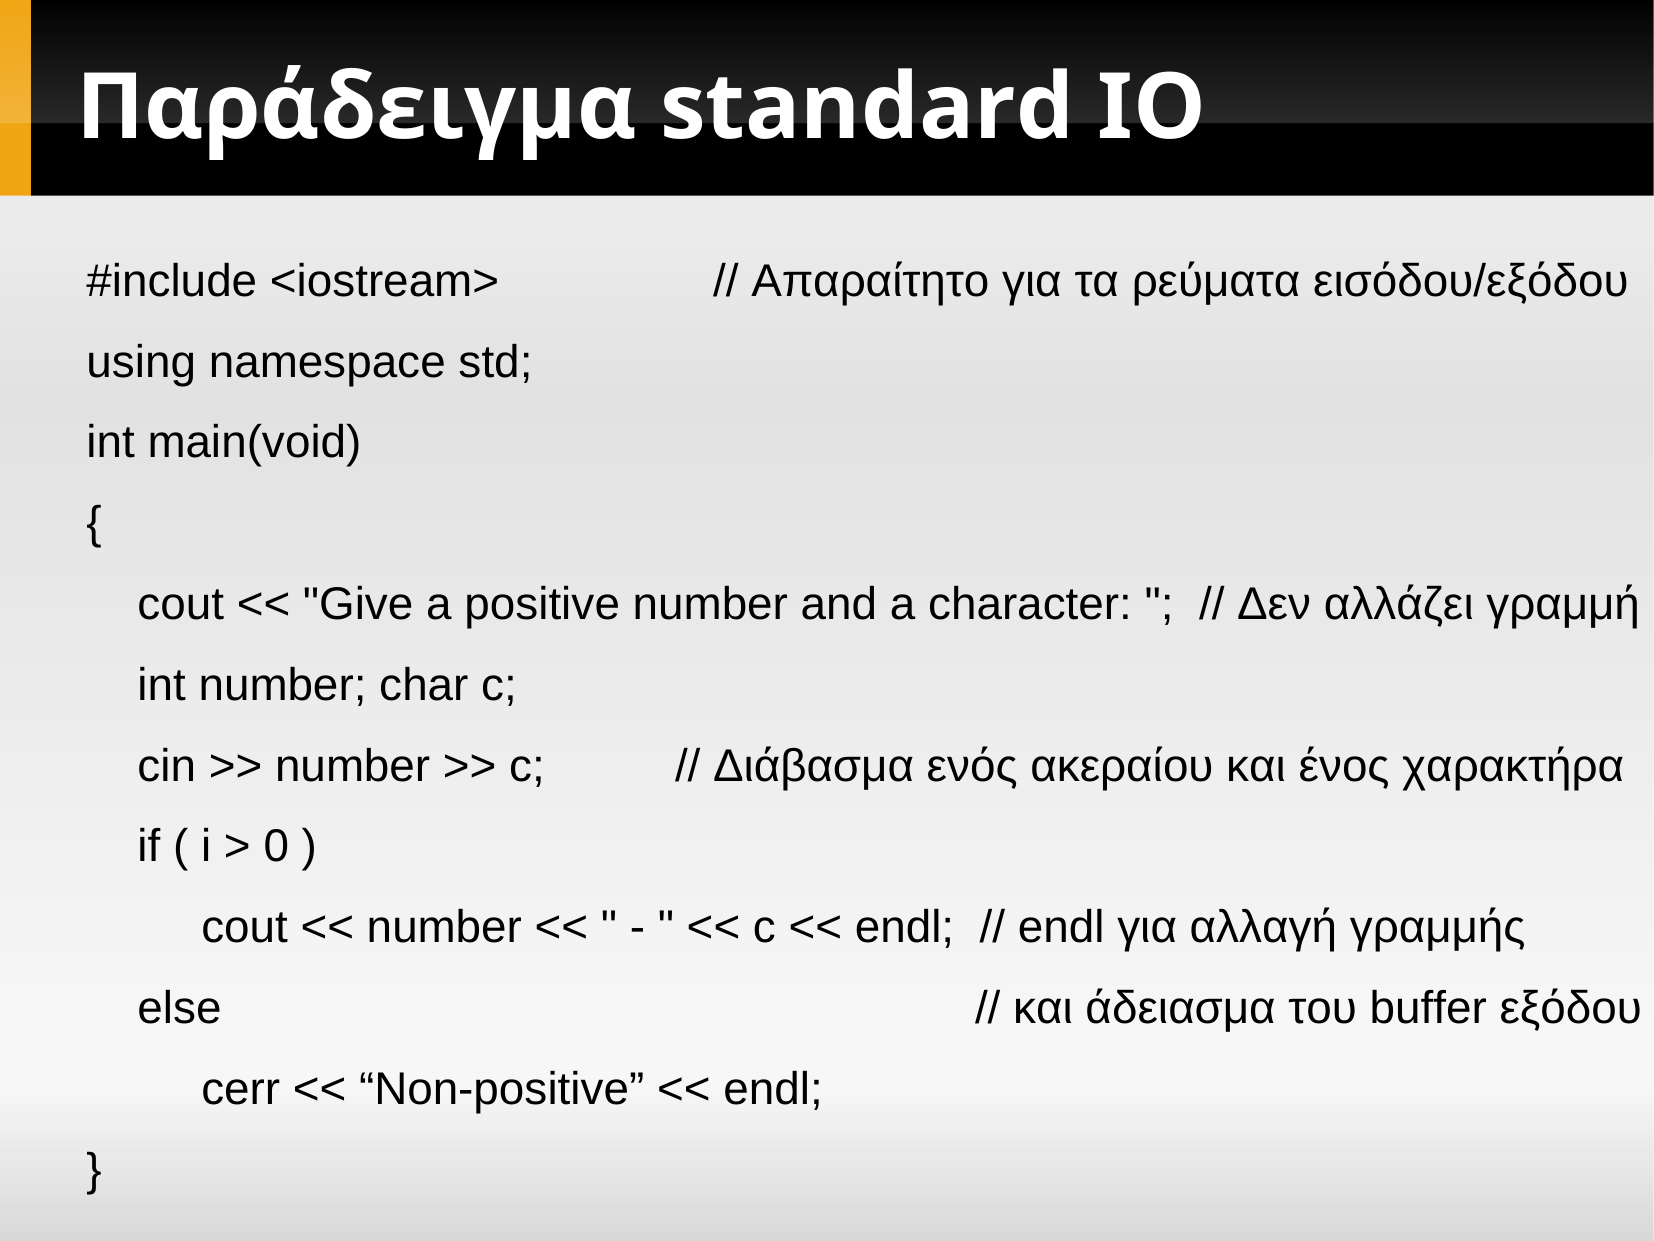

# Παράδειγμα standard IO
#include <iostream> 			 // Απαραίτητο για τα ρεύματα εισόδου/εξόδου
using namespace std;
int main(void)
{
 cout << "Give a positive number and a character: "; // Δεν αλλάζει γραμμή
 int number; char c;
 cin >> number >> c; 		// Διάβασμα ενός ακεραίου και ένος χαρακτήρα
 if ( i > 0 )
 cout << number << " - " << c << endl; // endl για αλλαγή γραμμής
 else 										// και άδειασμα του buffer εξόδου
 cerr << “Non-positive” << endl;
}